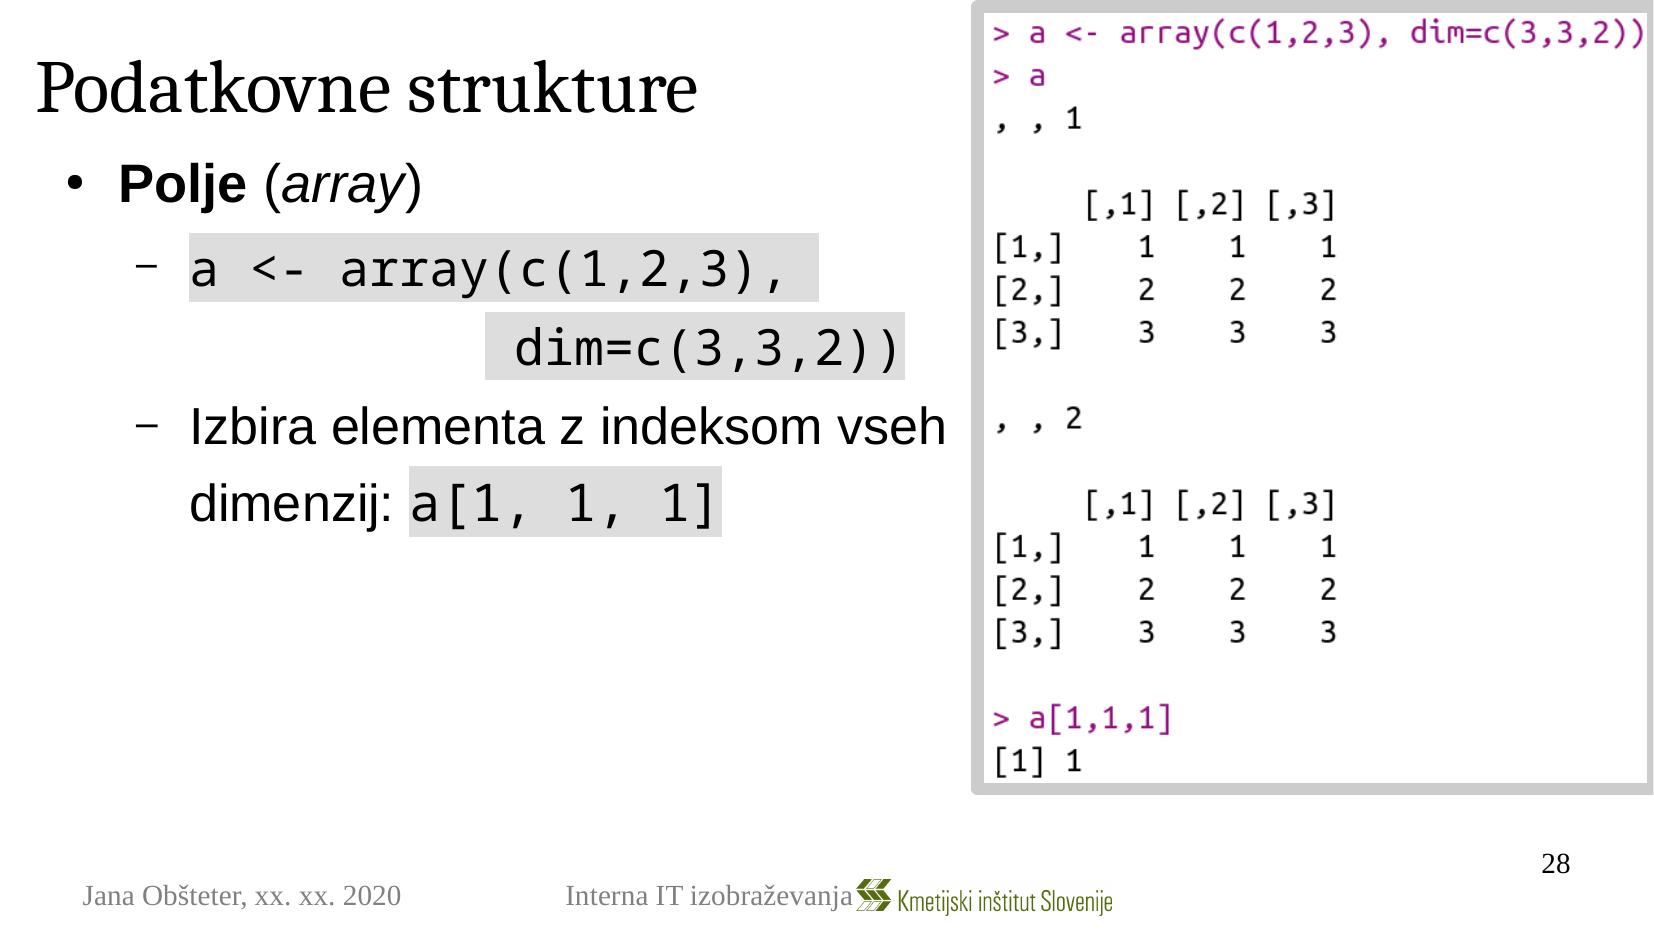

# Podatkovne strukture
Polje (array)
a <- array(c(1,2,3), 						 dim=c(3,3,2))
Izbira elementa z indeksom vseh dimenzij: a[1, 1, 1]
28